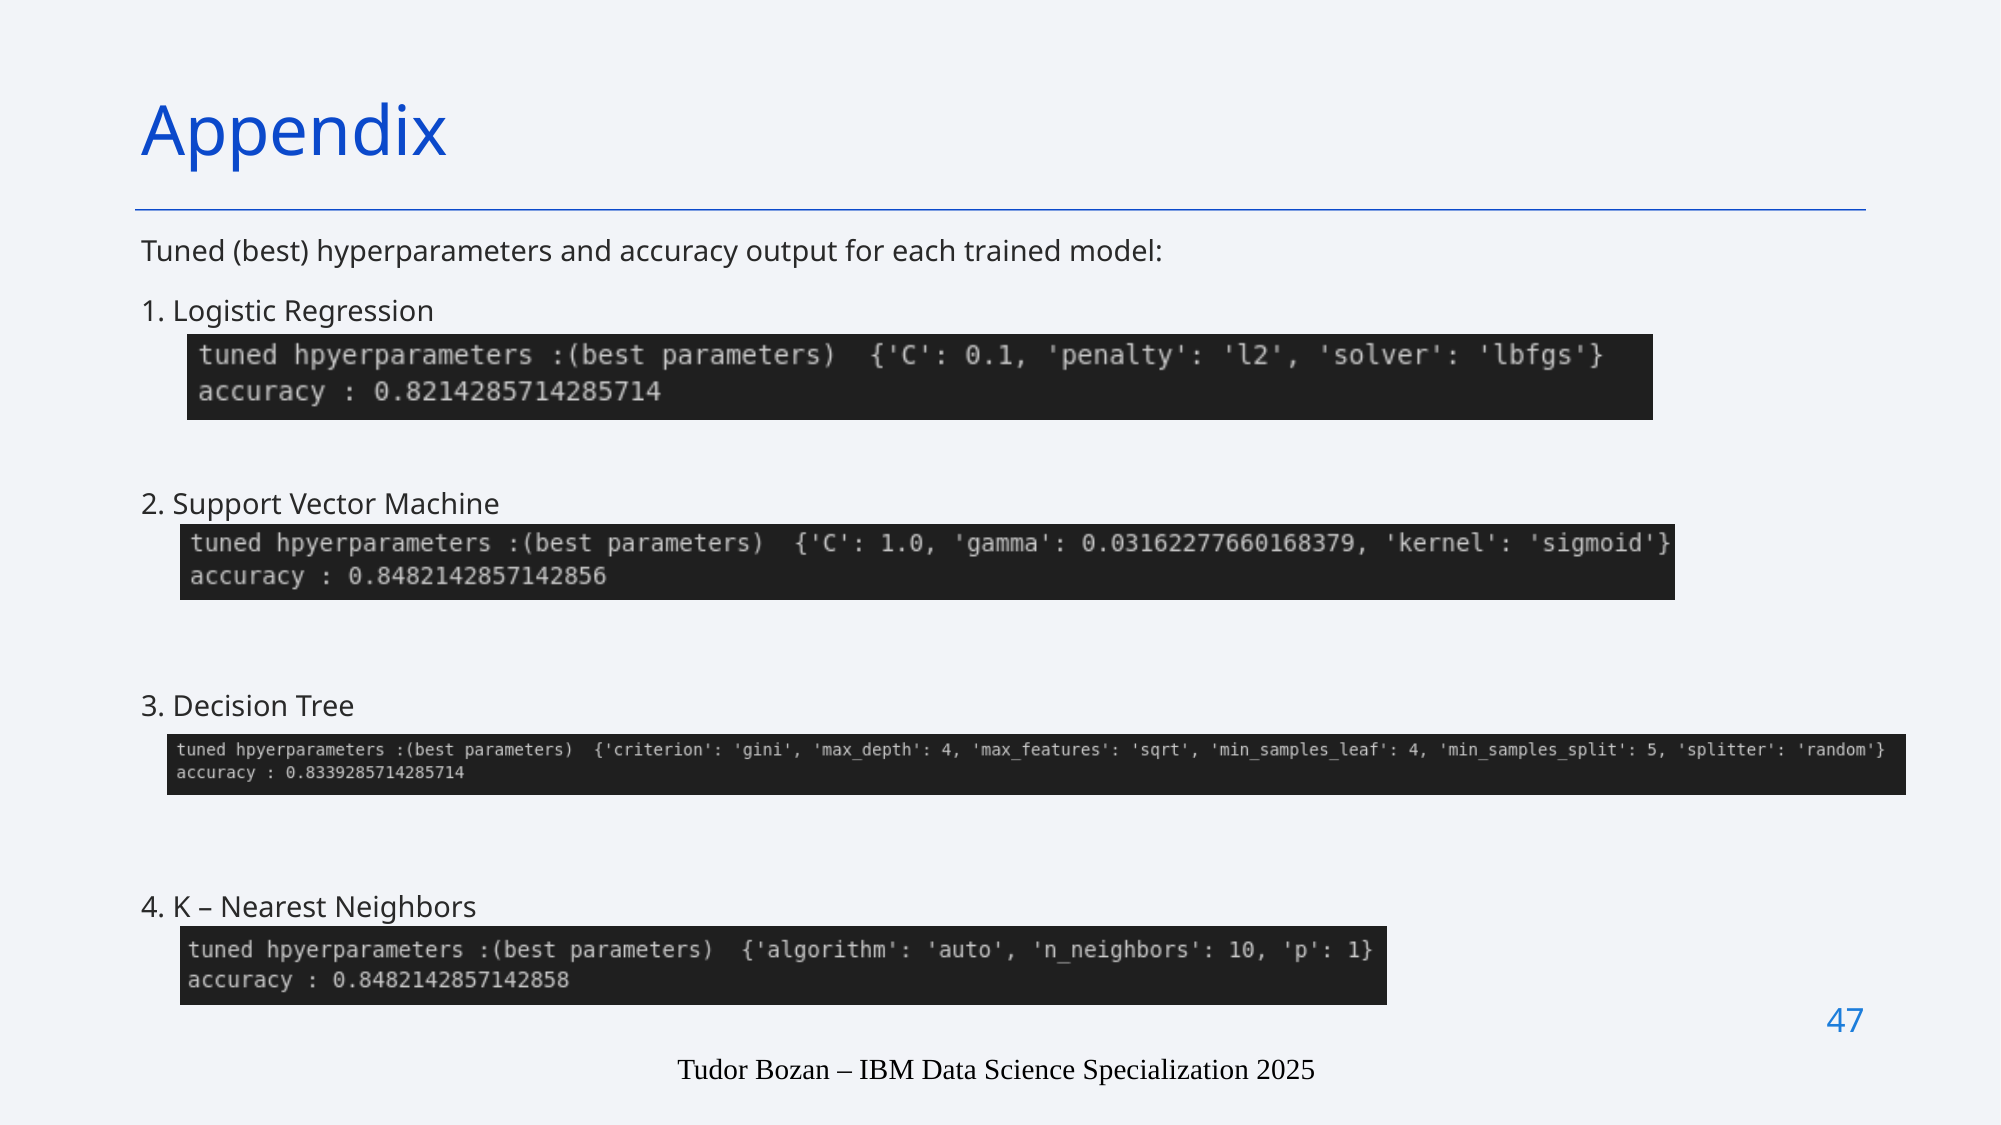

Appendix
Tuned (best) hyperparameters and accuracy output for each trained model:
1. Logistic Regression
2. Support Vector Machine
3. Decision Tree
4. K – Nearest Neighbors